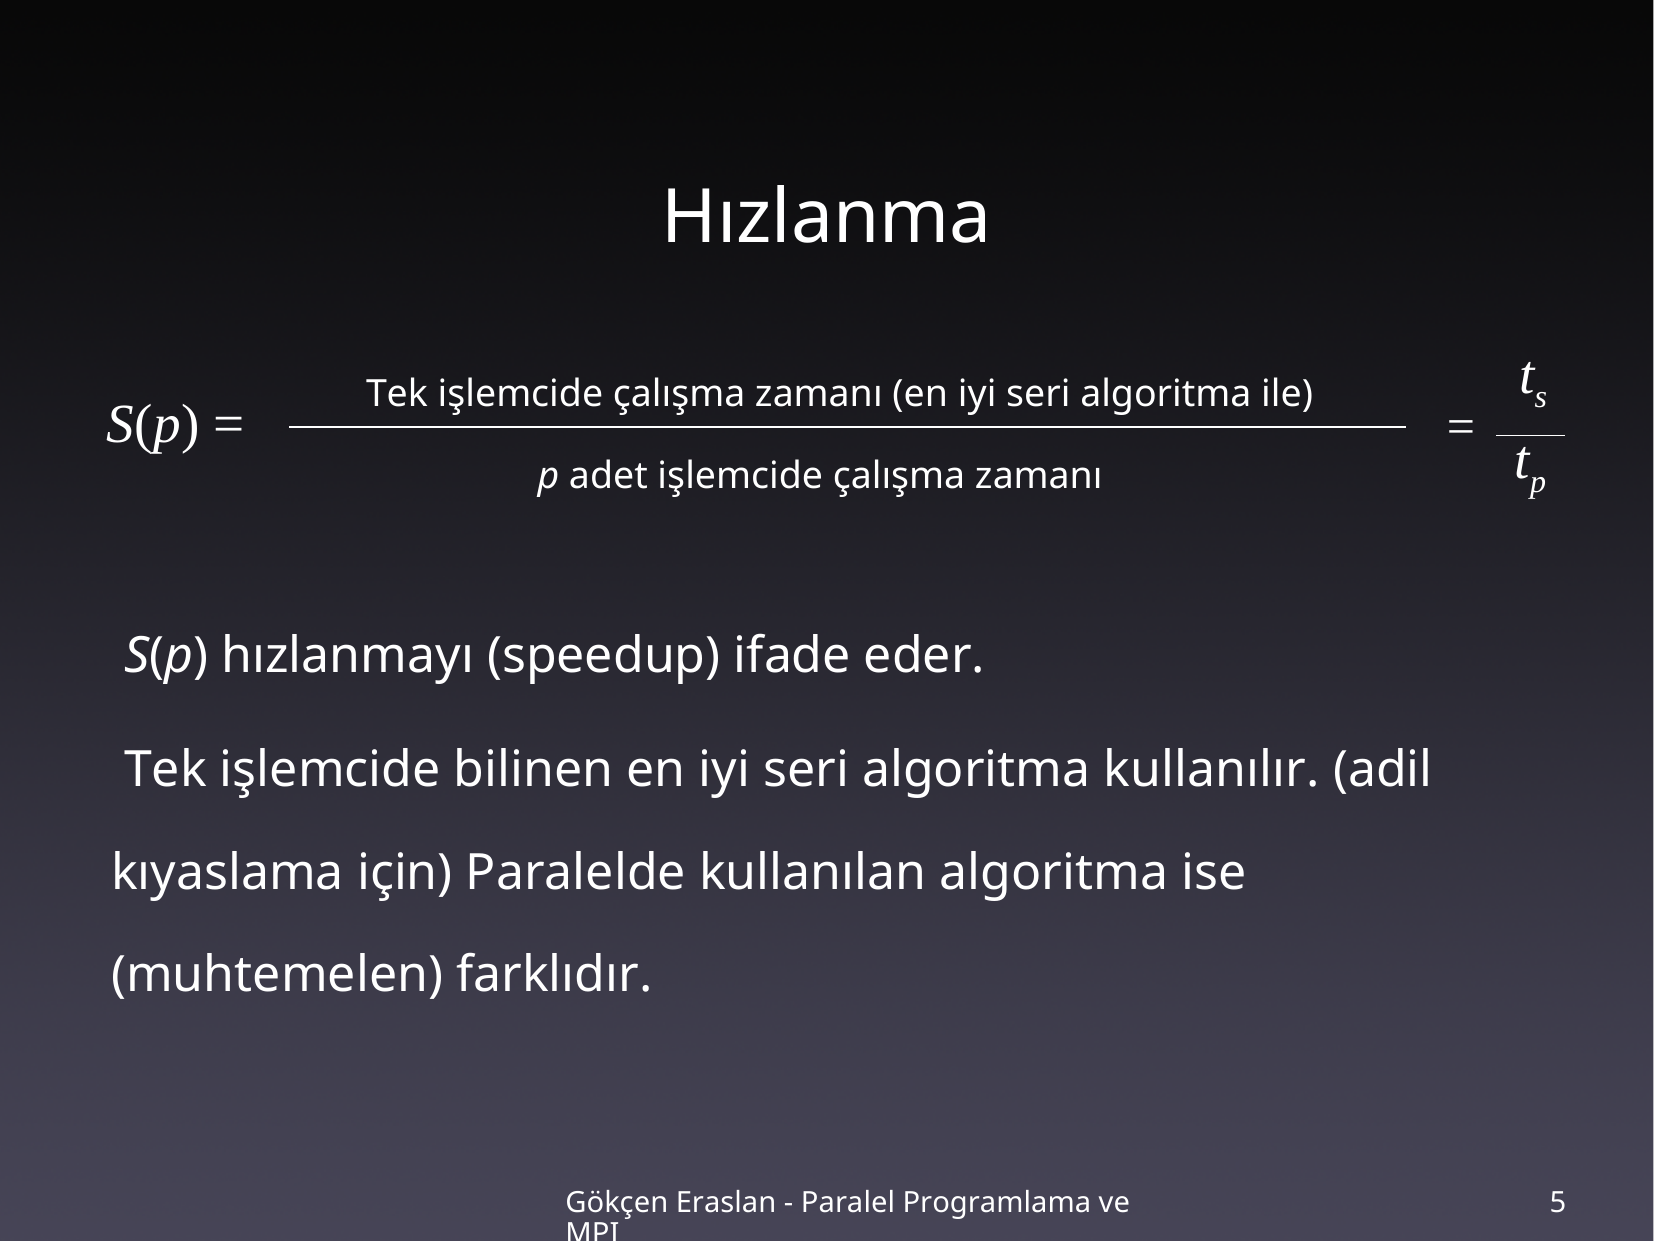

# Hızlanma
ts
Tek işlemcide çalışma zamanı (en iyi seri algoritma ile)
S(p) =
=
tp
p adet işlemcide çalışma zamanı
 S(p) hızlanmayı (speedup) ifade eder.
 Tek işlemcide bilinen en iyi seri algoritma kullanılır. (adil kıyaslama için) Paralelde kullanılan algoritma ise (muhtemelen) farklıdır.
Gökçen Eraslan - Paralel Programlama ve MPI
5